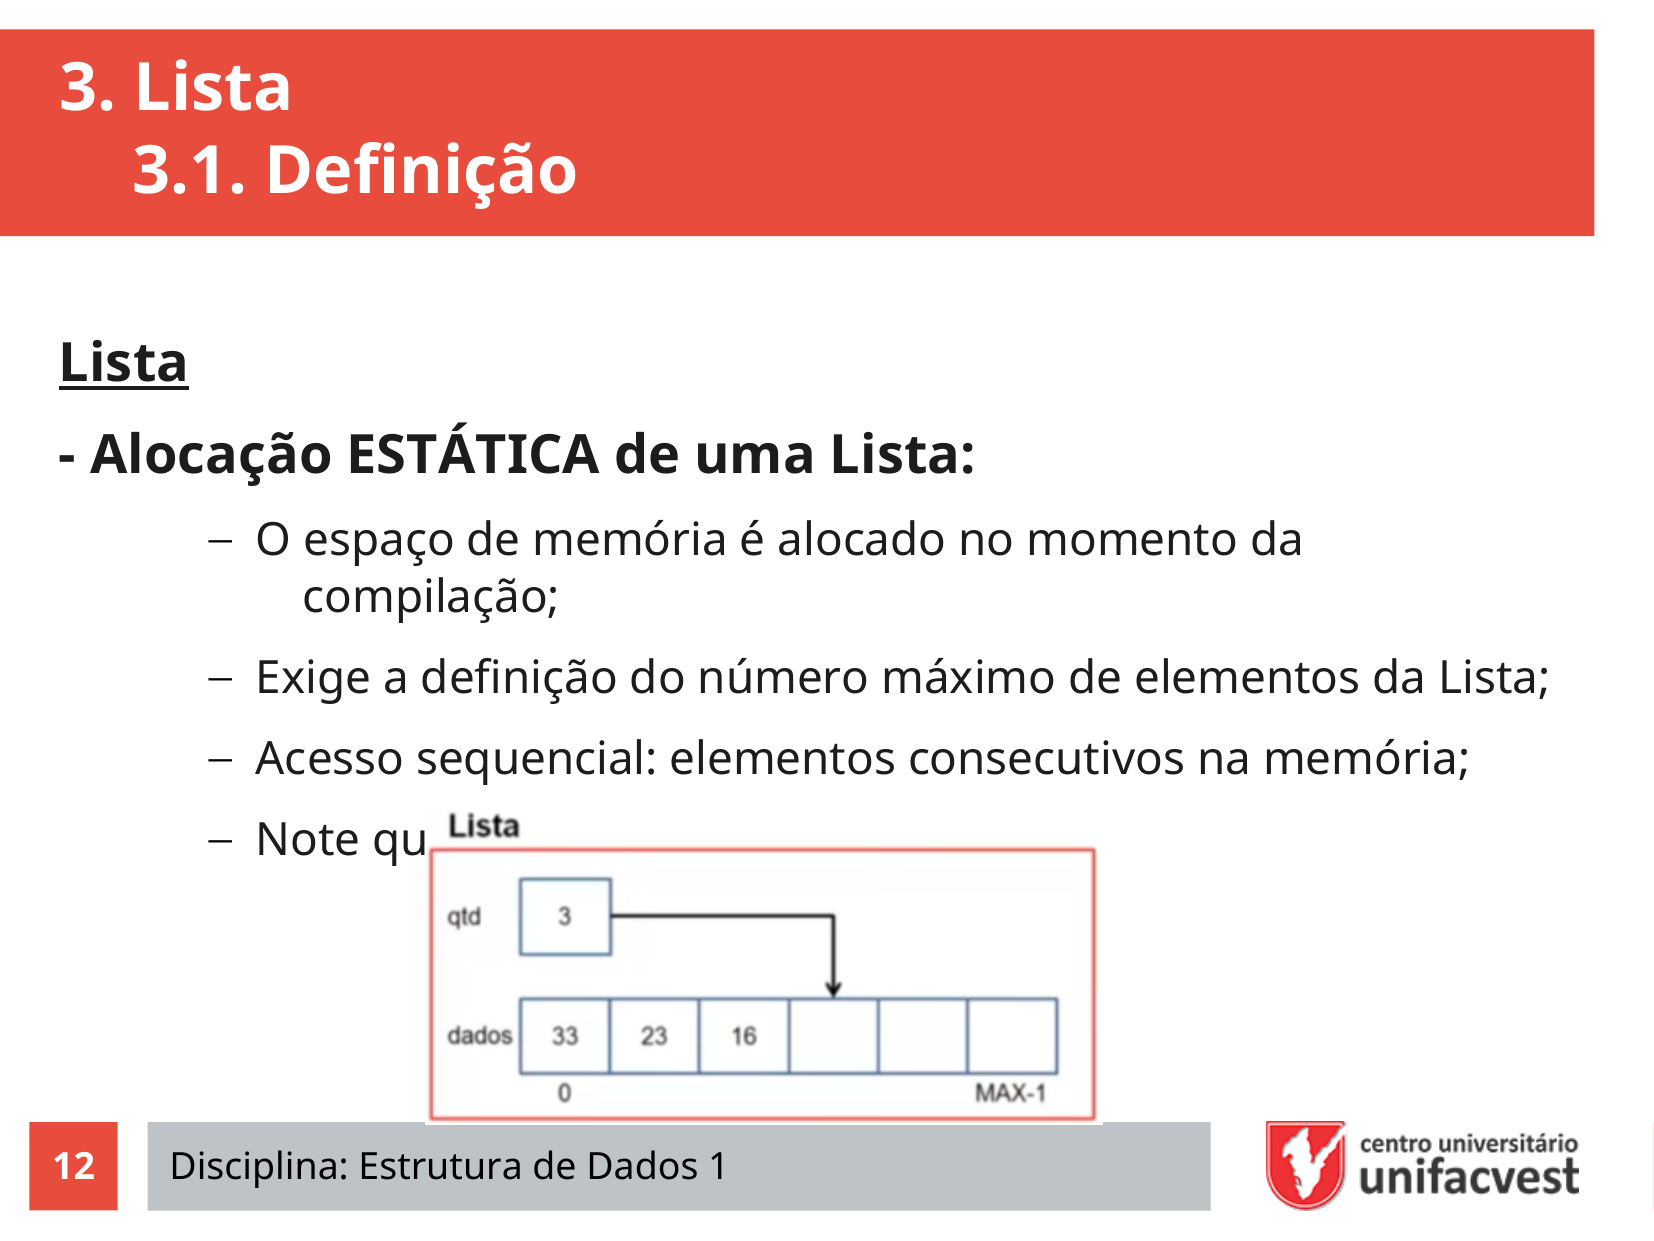

# 3. Lista 3.1. Definição
Lista
- Alocação ESTÁTICA de uma Lista:
O espaço de memória é alocado no momento da compilação;
Exige a definição do número máximo de elementos da Lista;
Acesso sequencial: elementos consecutivos na memória;
Note que se trata de um vetor (ARRAY);
12
Disciplina: Estrutura de Dados 1